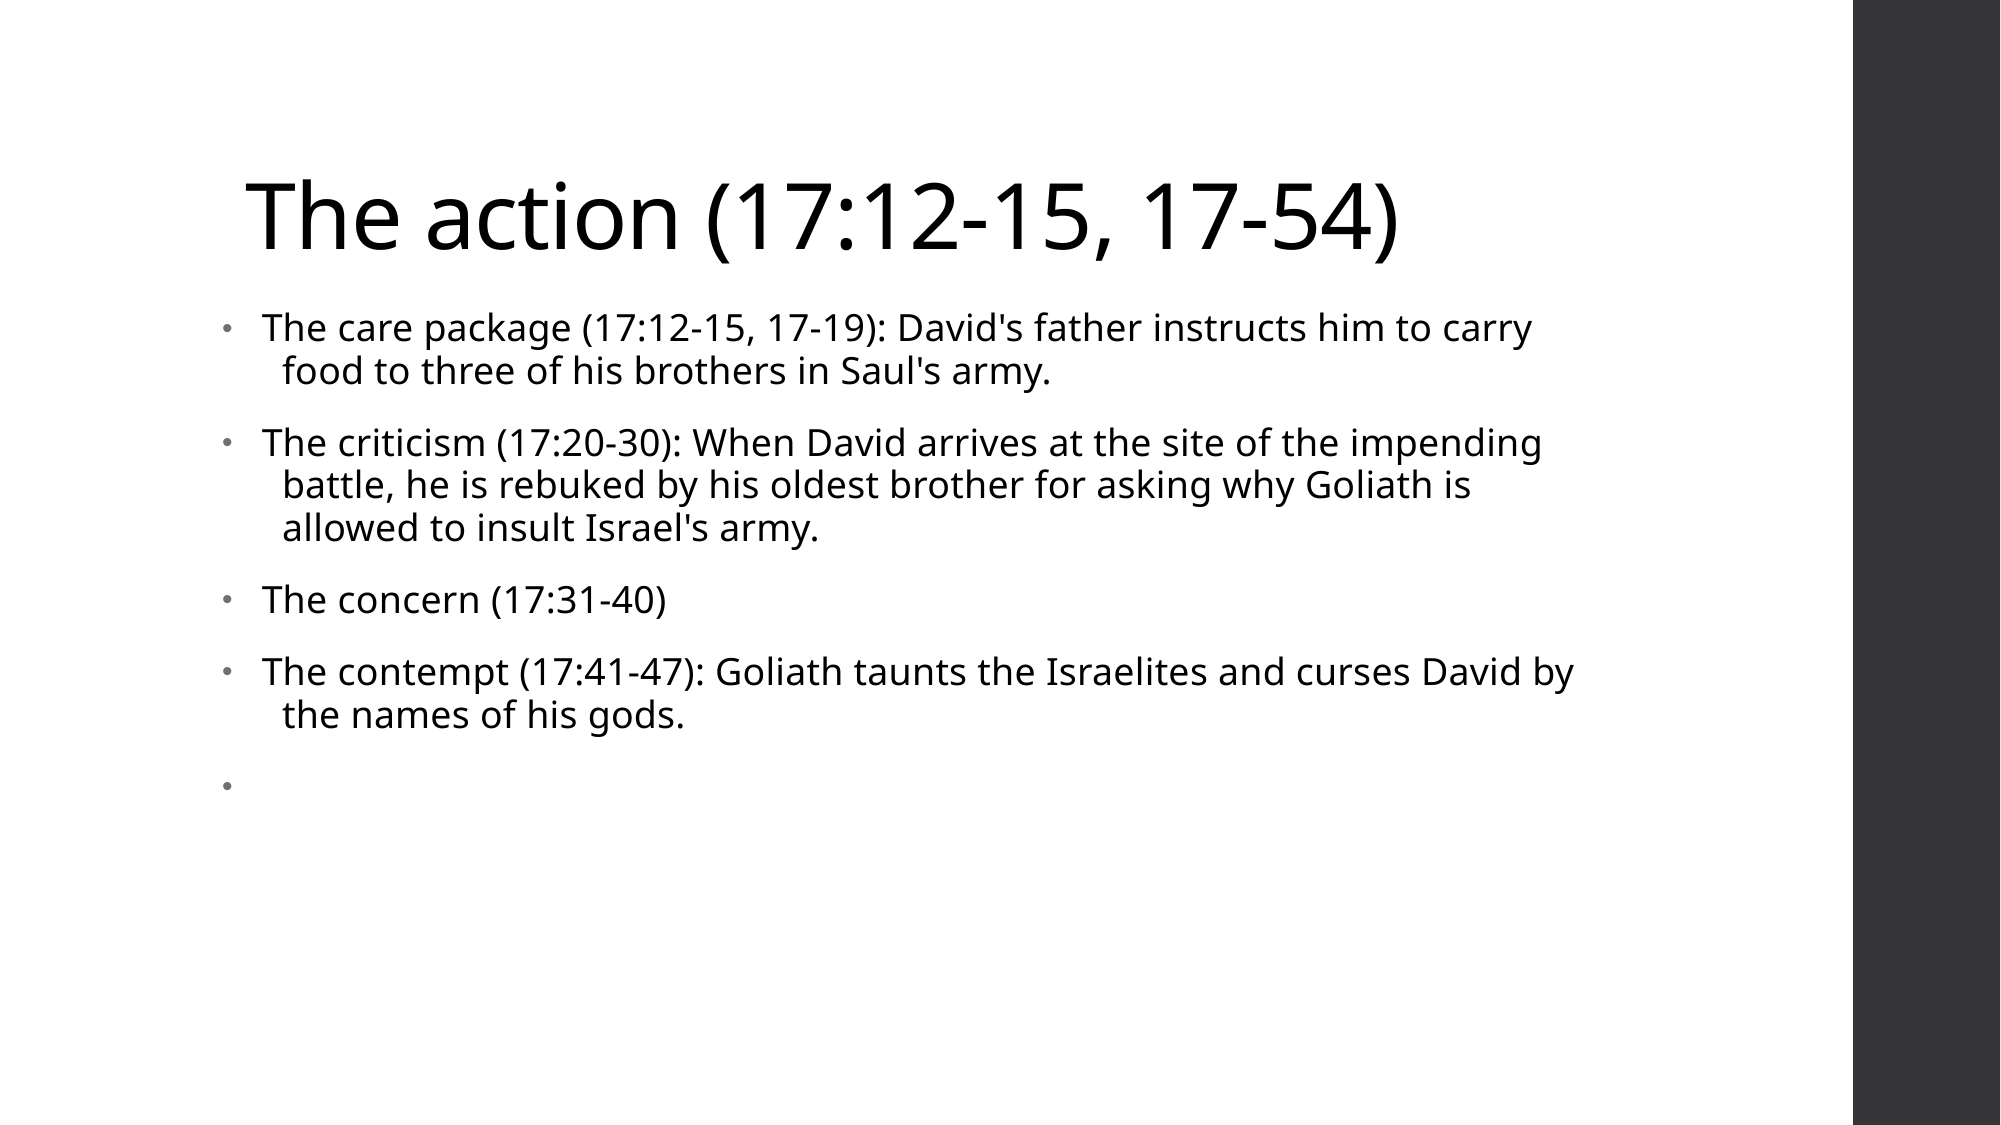

# The action (17:12-15, 17-54)
 The care package (17:12-15, 17-19): David's father instructs him to carry food to three of his brothers in Saul's army.
 The criticism (17:20-30): When David arrives at the site of the impending battle, he is rebuked by his oldest brother for asking why Goliath is allowed to insult Israel's army.
 The concern (17:31-40)
 The contempt (17:41-47): Goliath taunts the Israelites and curses David by the names of his gods.